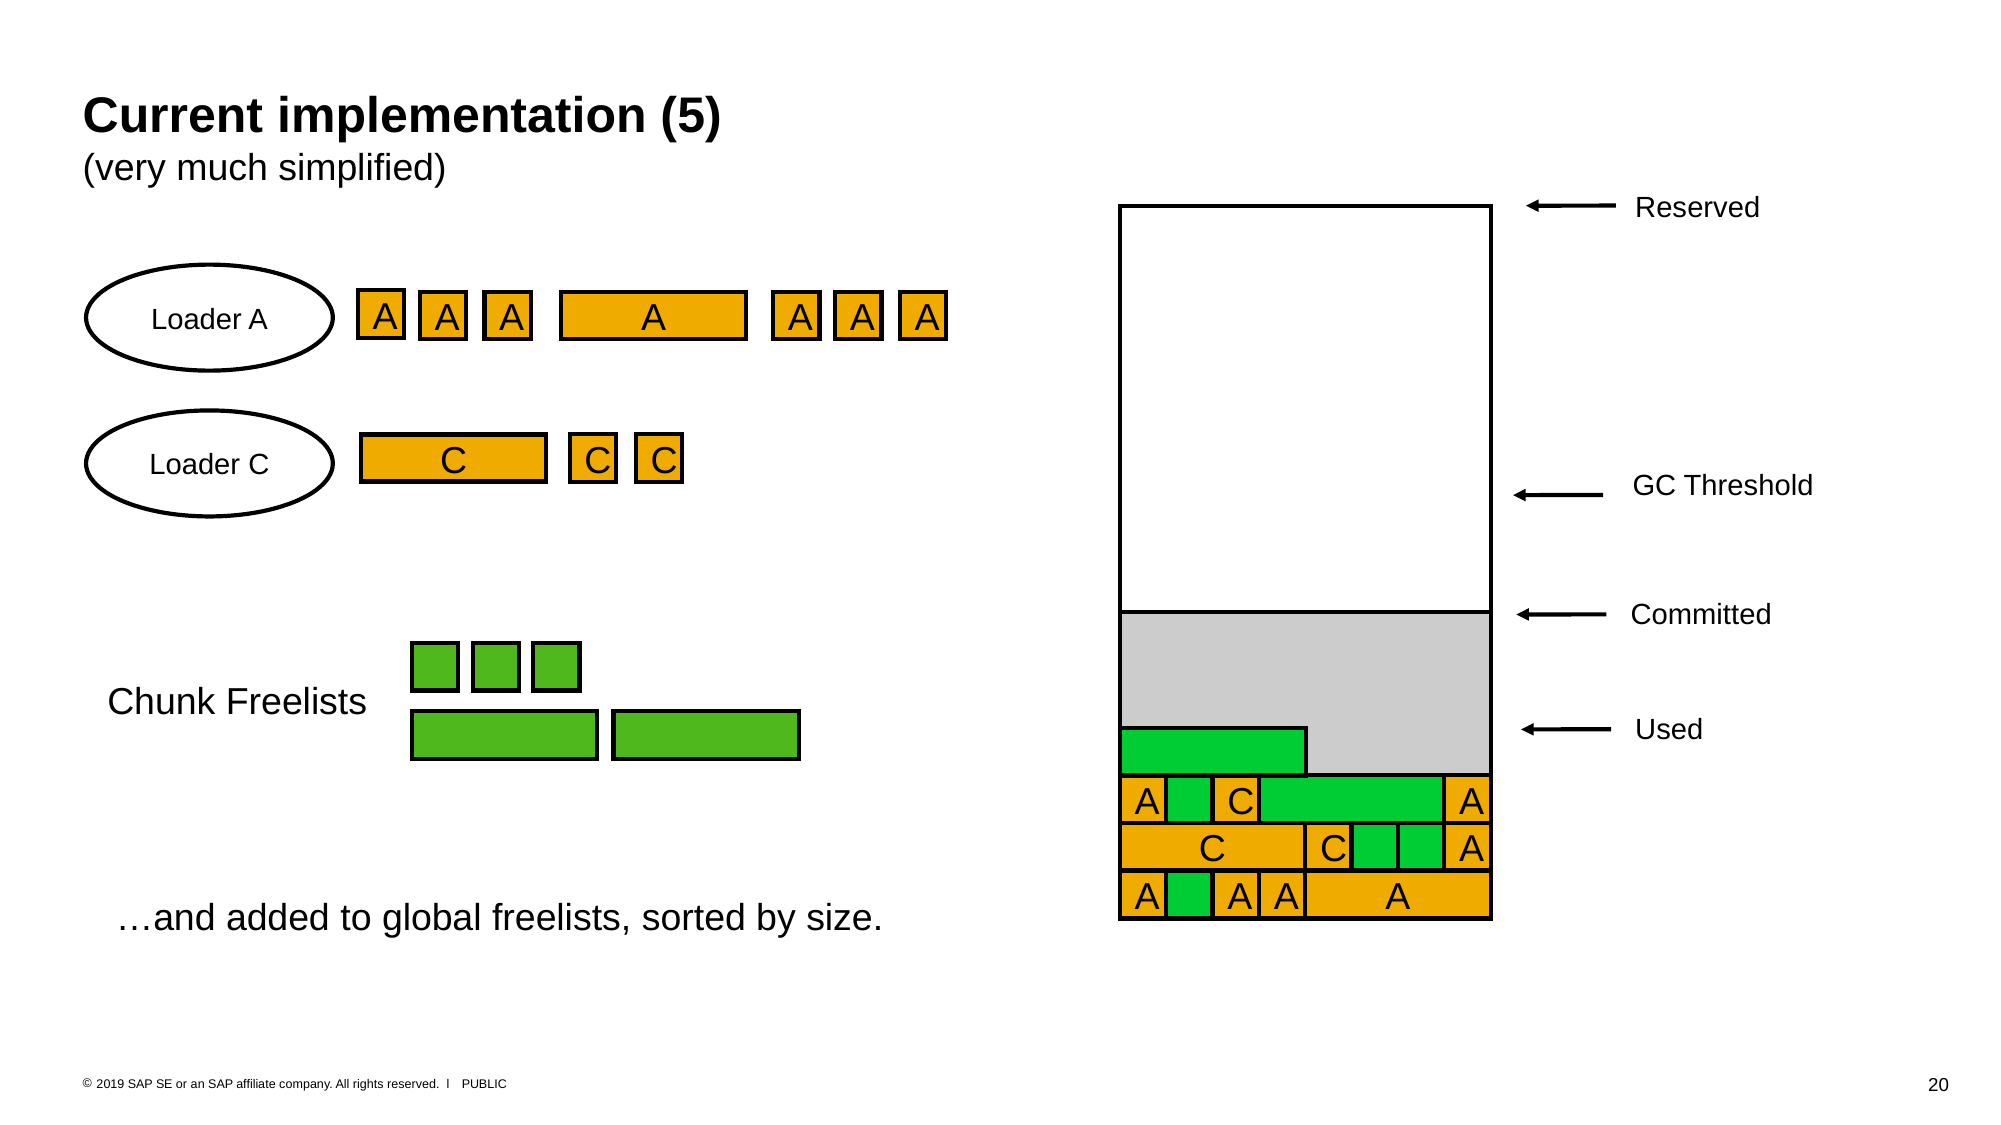

Loader B
# Current implementation (5) (very much simplified)
Reserved
Loader A
A
A
A
A
A
A
A
Loader C
C
C
C
GC Threshold
Committed
Chunk Freelists
Used
A
C
A
C
A
C
A
A
A
A
…and added to global freelists, sorted by size.